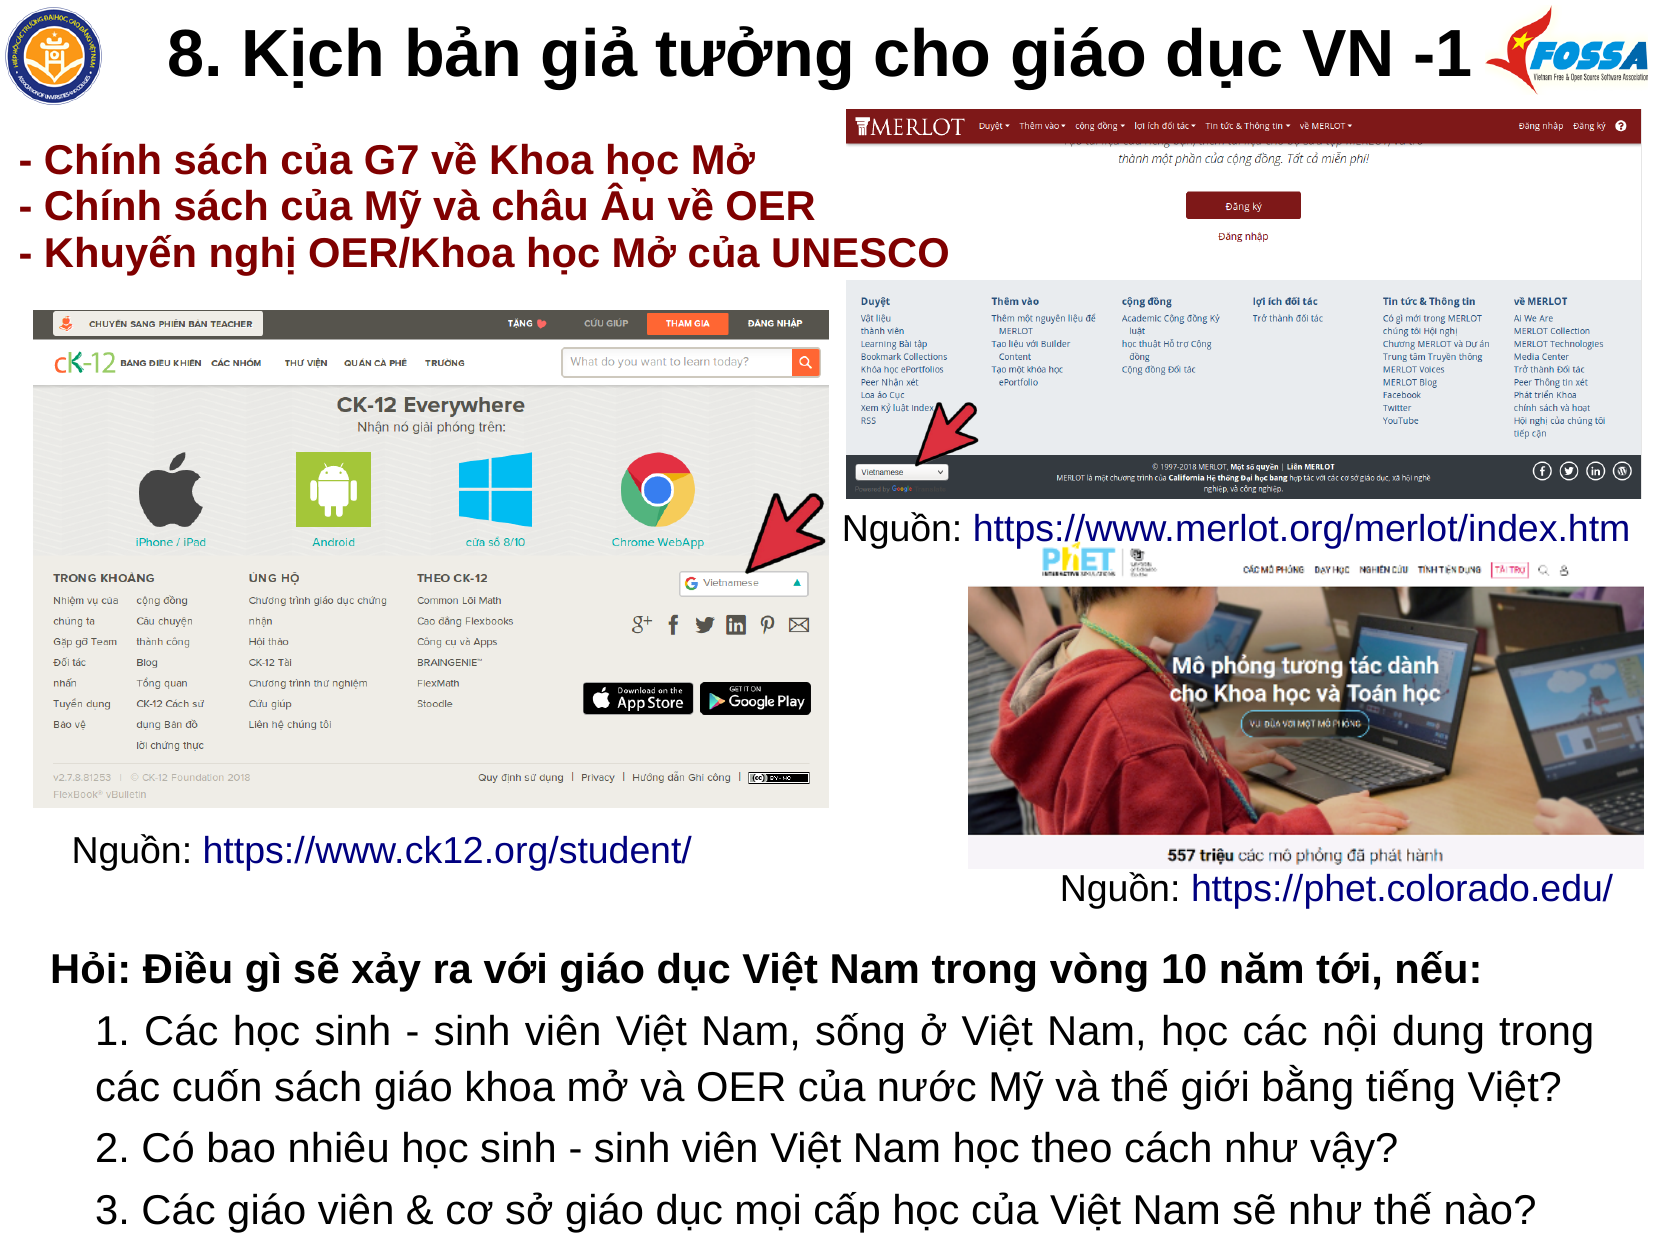

# 8. Kịch bản giả tưởng cho giáo dục VN -1
- Chính sách của G7 về Khoa học Mở
- Chính sách của Mỹ và châu Âu về OER
- Khuyến nghị OER/Khoa học Mở của UNESCO
Nguồn: https://www.merlot.org/merlot/index.htm
Nguồn: https://www.ck12.org/student/
Nguồn: https://phet.colorado.edu/
Hỏi: Điều gì sẽ xảy ra với giáo dục Việt Nam trong vòng 10 năm tới, nếu:
1. Các học sinh - sinh viên Việt Nam, sống ở Việt Nam, học các nội dung trong các cuốn sách giáo khoa mở và OER của nước Mỹ và thế giới bằng tiếng Việt?
2. Có bao nhiêu học sinh - sinh viên Việt Nam học theo cách như vậy?
3. Các giáo viên & cơ sở giáo dục mọi cấp học của Việt Nam sẽ như thế nào?